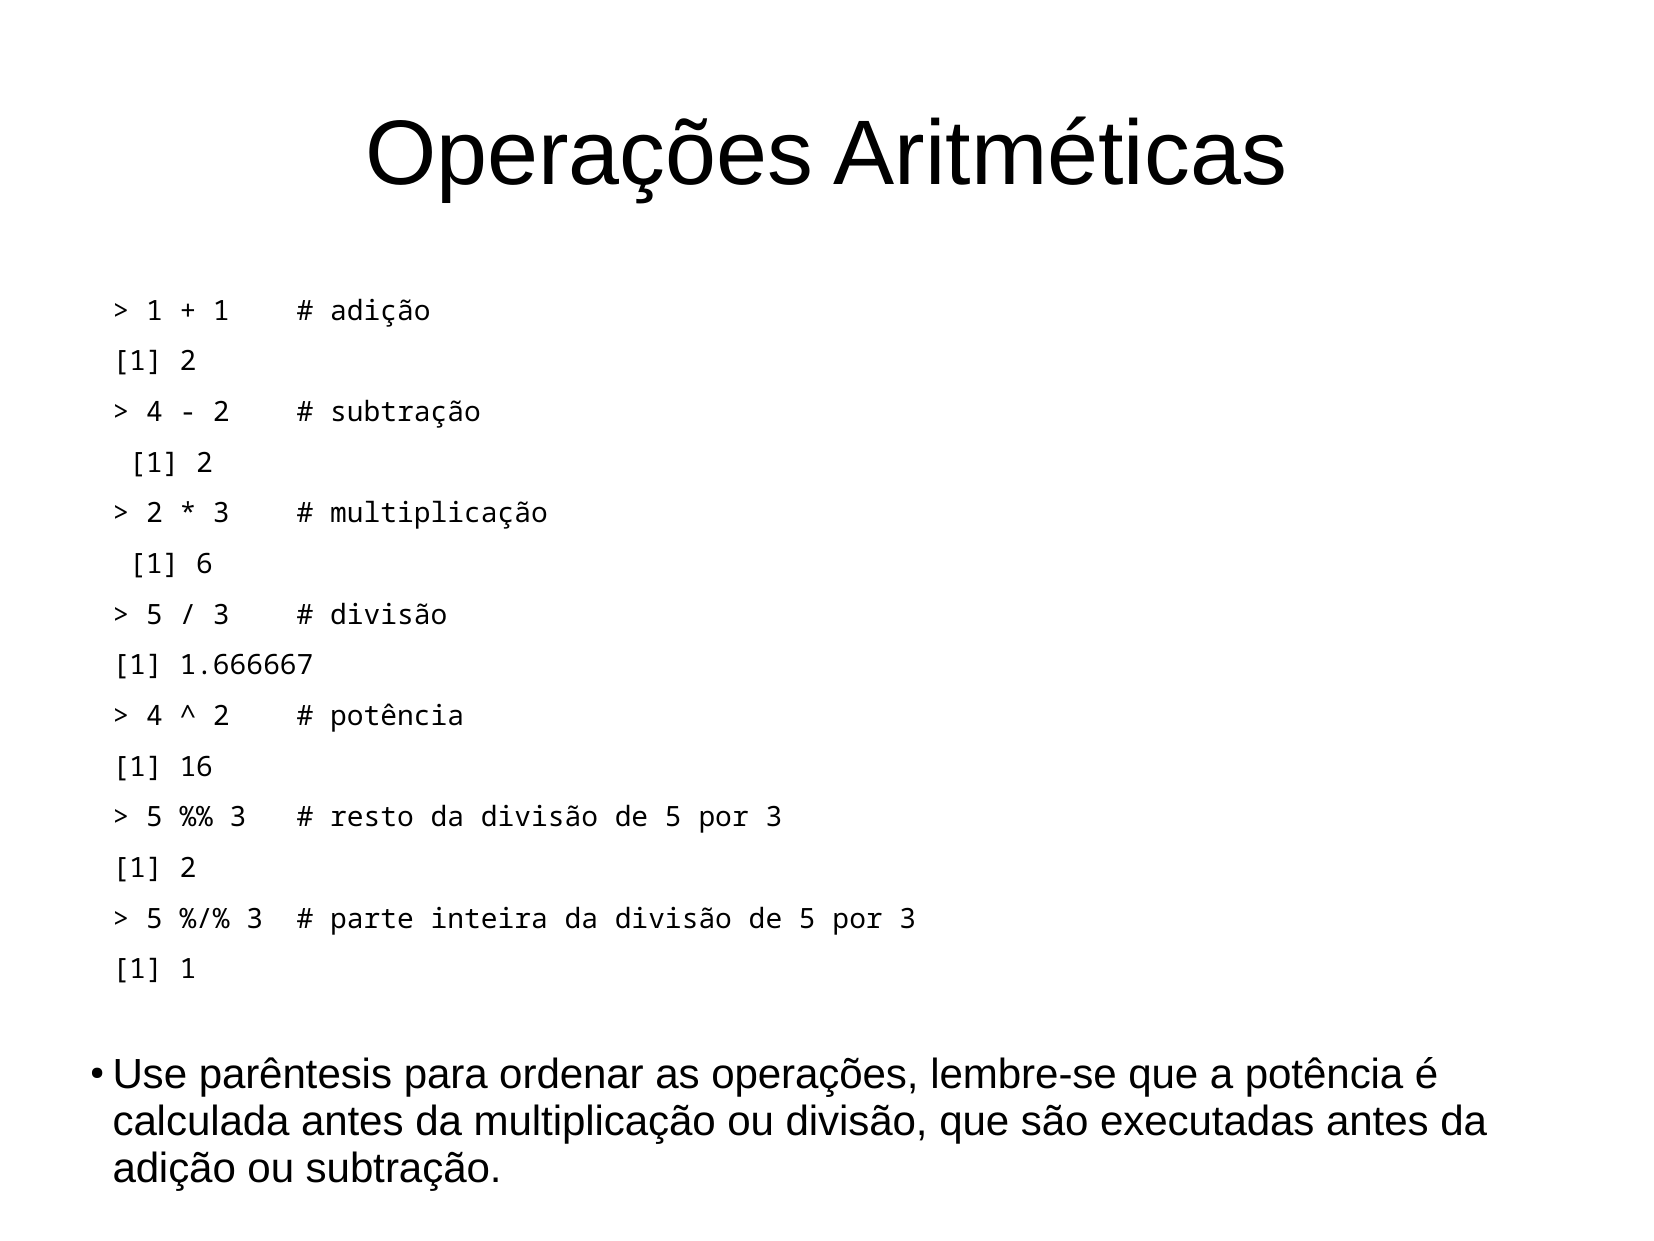

# Operações Aritméticas
> 1 + 1 # adição
[1] 2
> 4 - 2 # subtração
 [1] 2
> 2 * 3 # multiplicação
 [1] 6
> 5 / 3 # divisão
[1] 1.666667
> 4 ^ 2 # potência
[1] 16
> 5 %% 3 # resto da divisão de 5 por 3
[1] 2
> 5 %/% 3 # parte inteira da divisão de 5 por 3
[1] 1
Use parêntesis para ordenar as operações, lembre-se que a potência é calculada antes da multiplicação ou divisão, que são executadas antes da adição ou subtração.